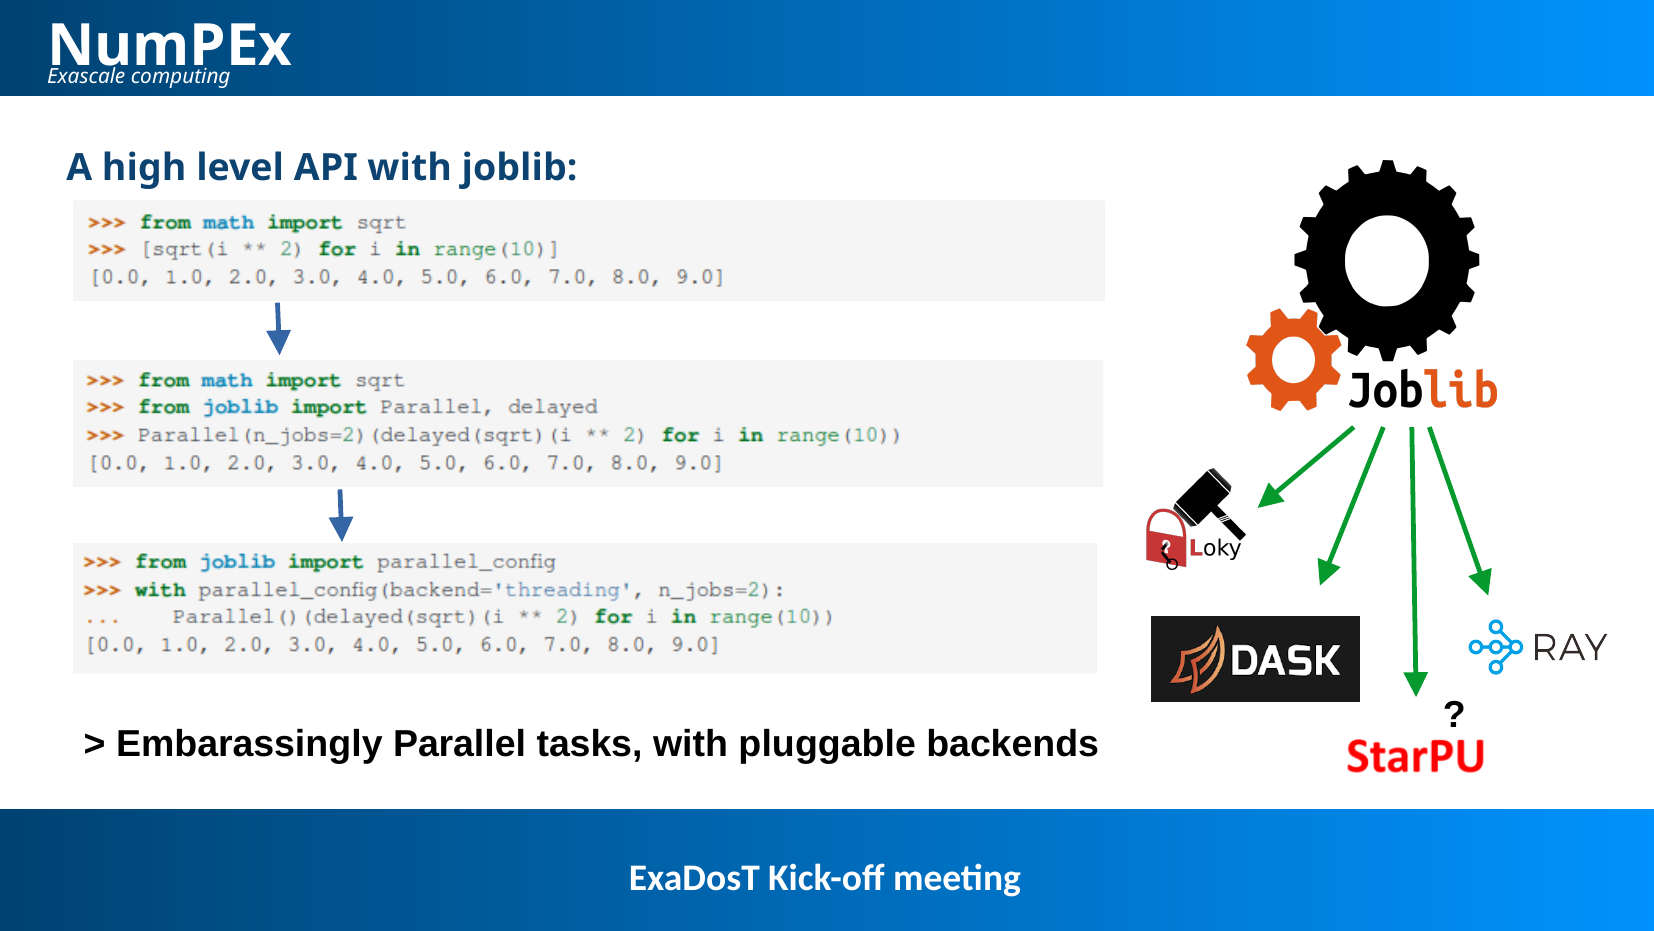

NumPExx
Exascale computing
A high level API with joblib:
?
> Embarassingly Parallel tasks, with pluggable backends
ExaDosT Kick-off meeting